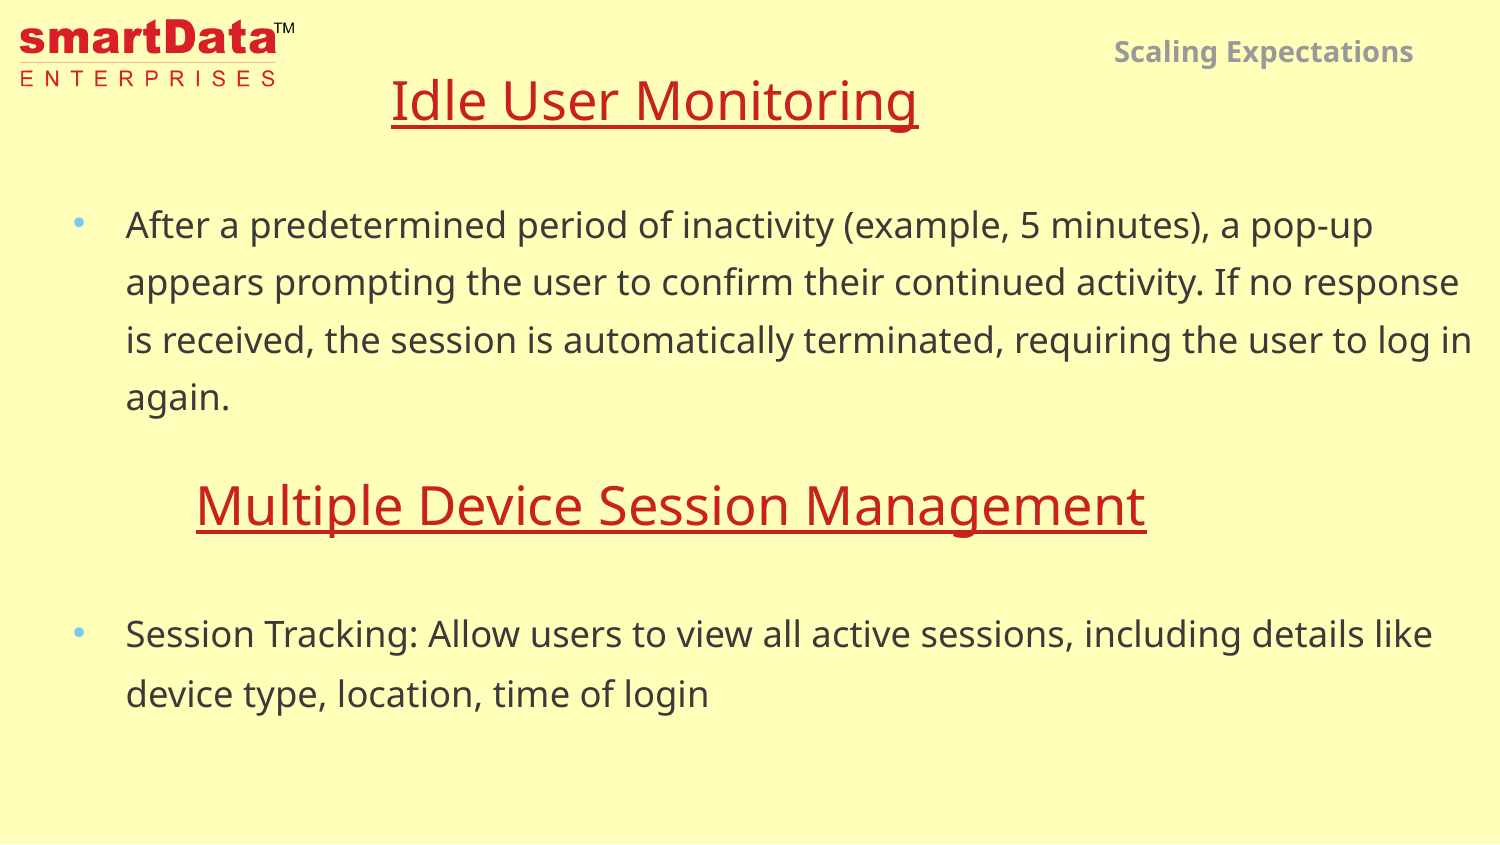

Scaling Expectations
 Idle User Monitoring
After a predetermined period of inactivity (example, 5 minutes), a pop-up appears prompting the user to confirm their continued activity. If no response is received, the session is automatically terminated, requiring the user to log in again.
 Multiple Device Session Management
Session Tracking: Allow users to view all active sessions, including details like device type, location, time of login